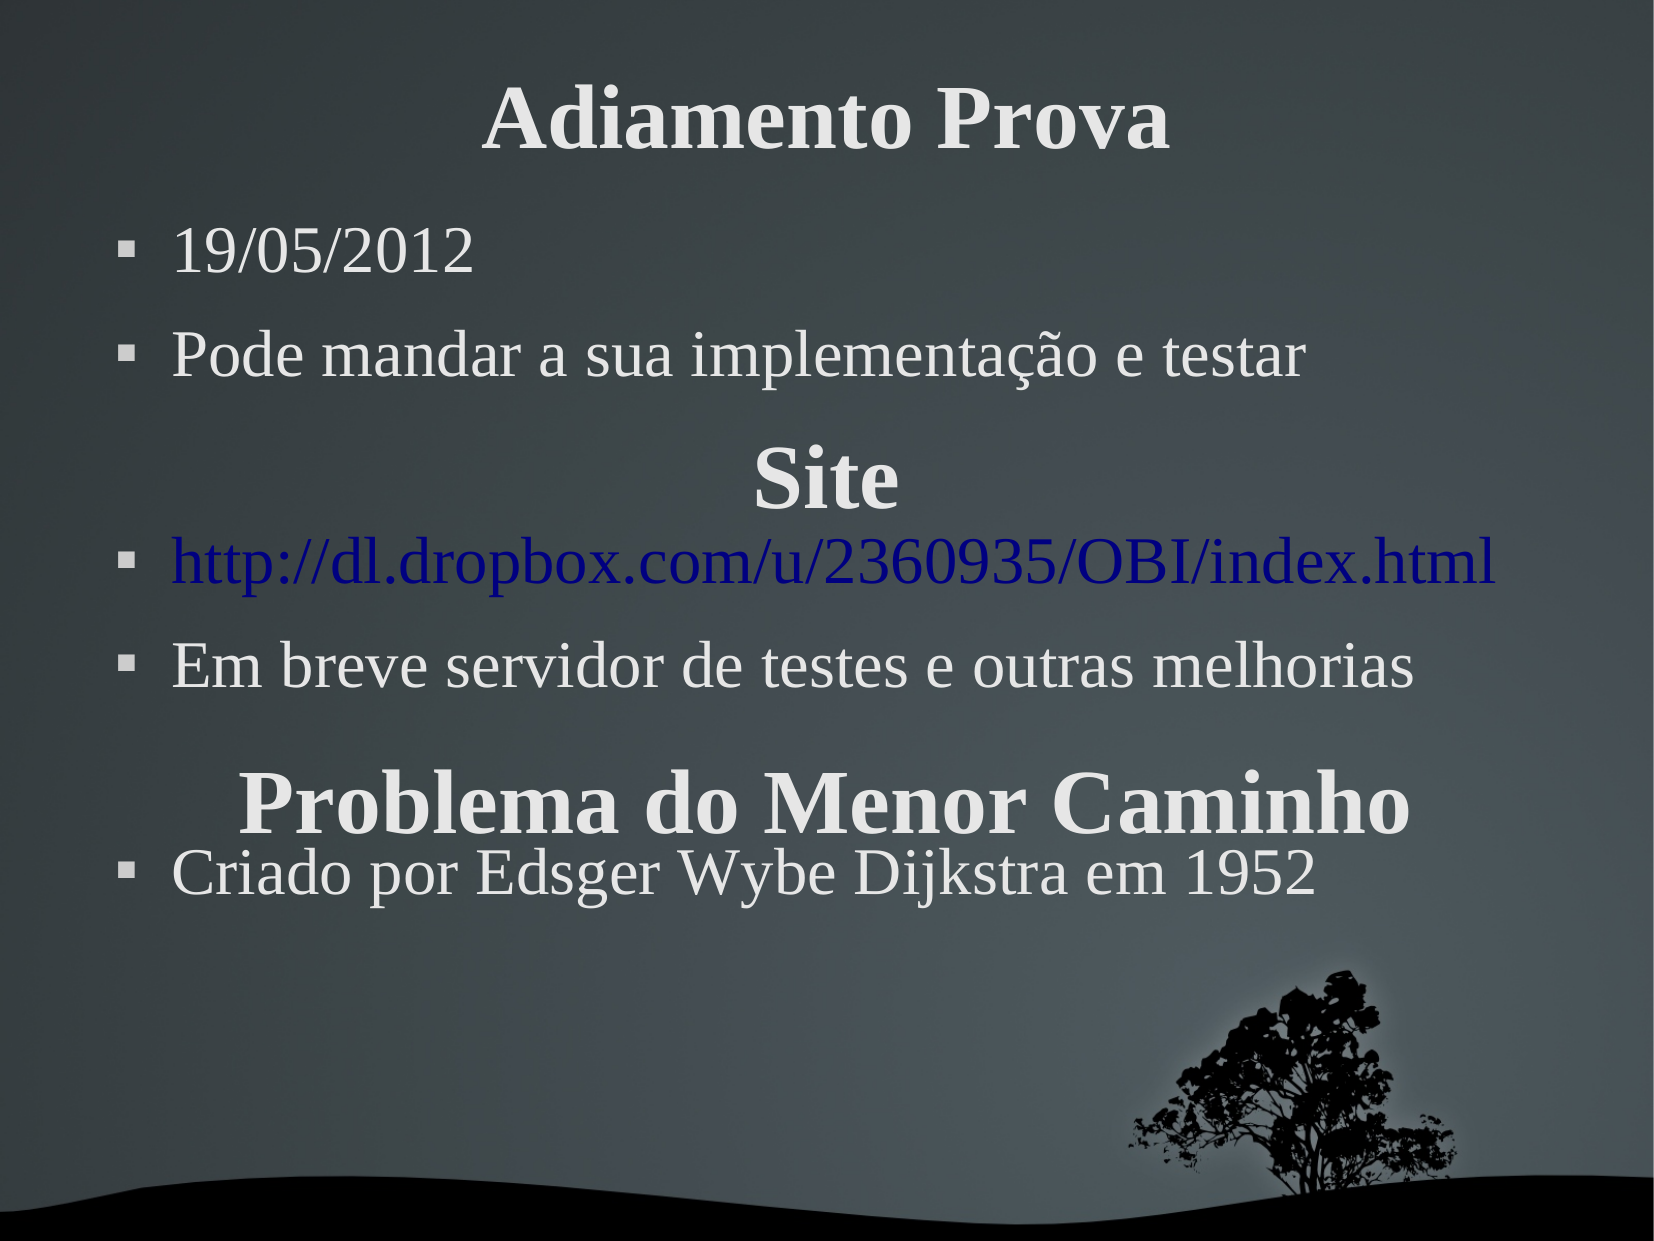

# Adiamento Prova
19/05/2012
Pode mandar a sua implementação e testar
http://dl.dropbox.com/u/2360935/OBI/index.html
Em breve servidor de testes e outras melhorias
Criado por Edsger Wybe Dijkstra em 1952
Site
Problema do Menor Caminho